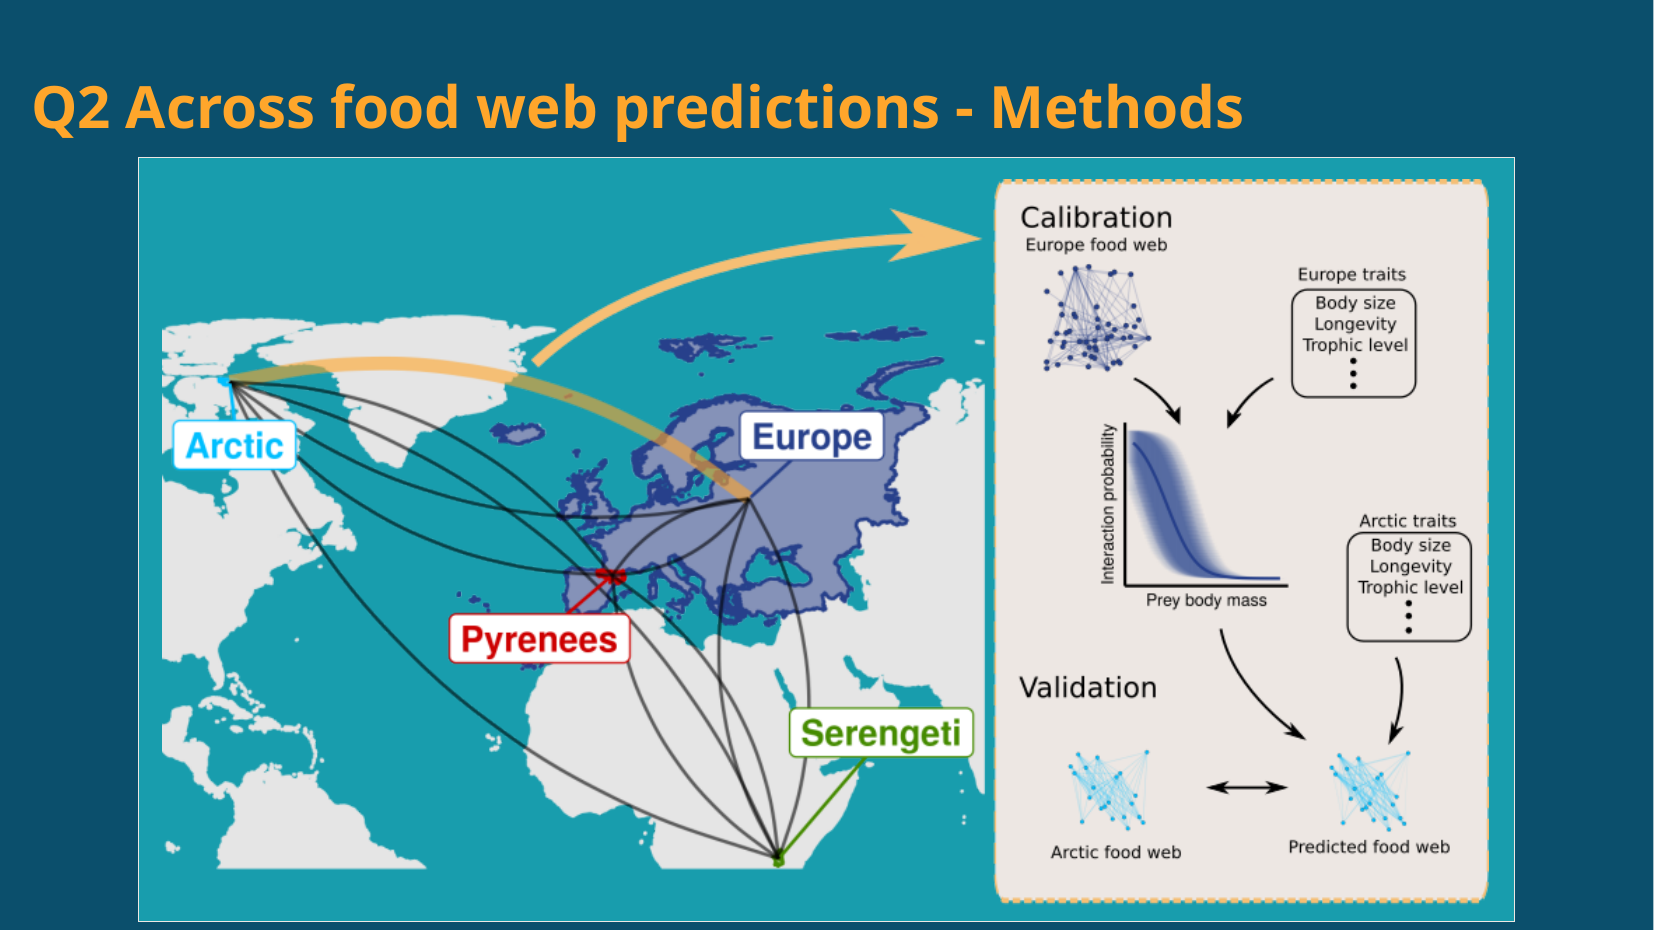

Q2 Across food web predictions - Methods